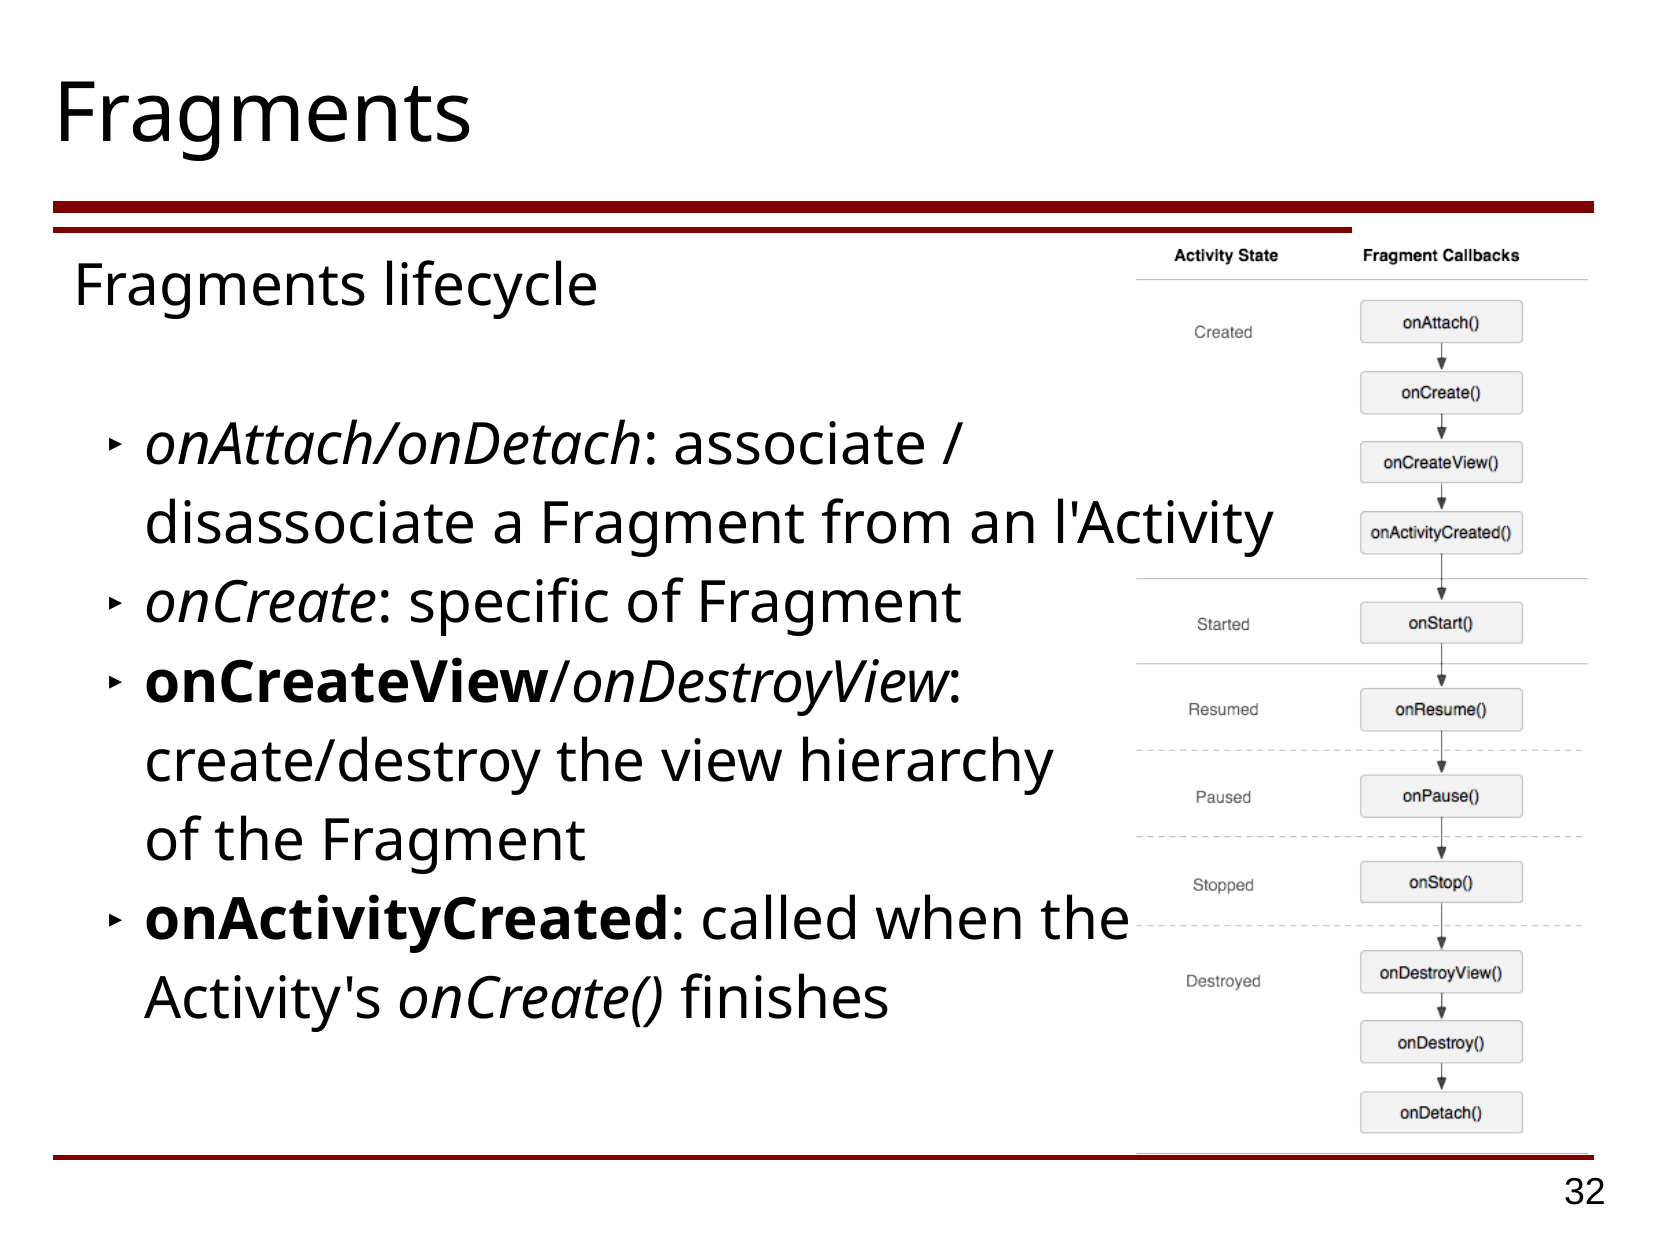

# Fragments
Fragments lifecycle
onAttach/onDetach: associate /
disassociate a Fragment from an l'Activity
onCreate: specific of Fragment
onCreateView/onDestroyView:
create/destroy the view hierarchy
of the Fragment
onActivityCreated: called when the
Activity's onCreate() finishes